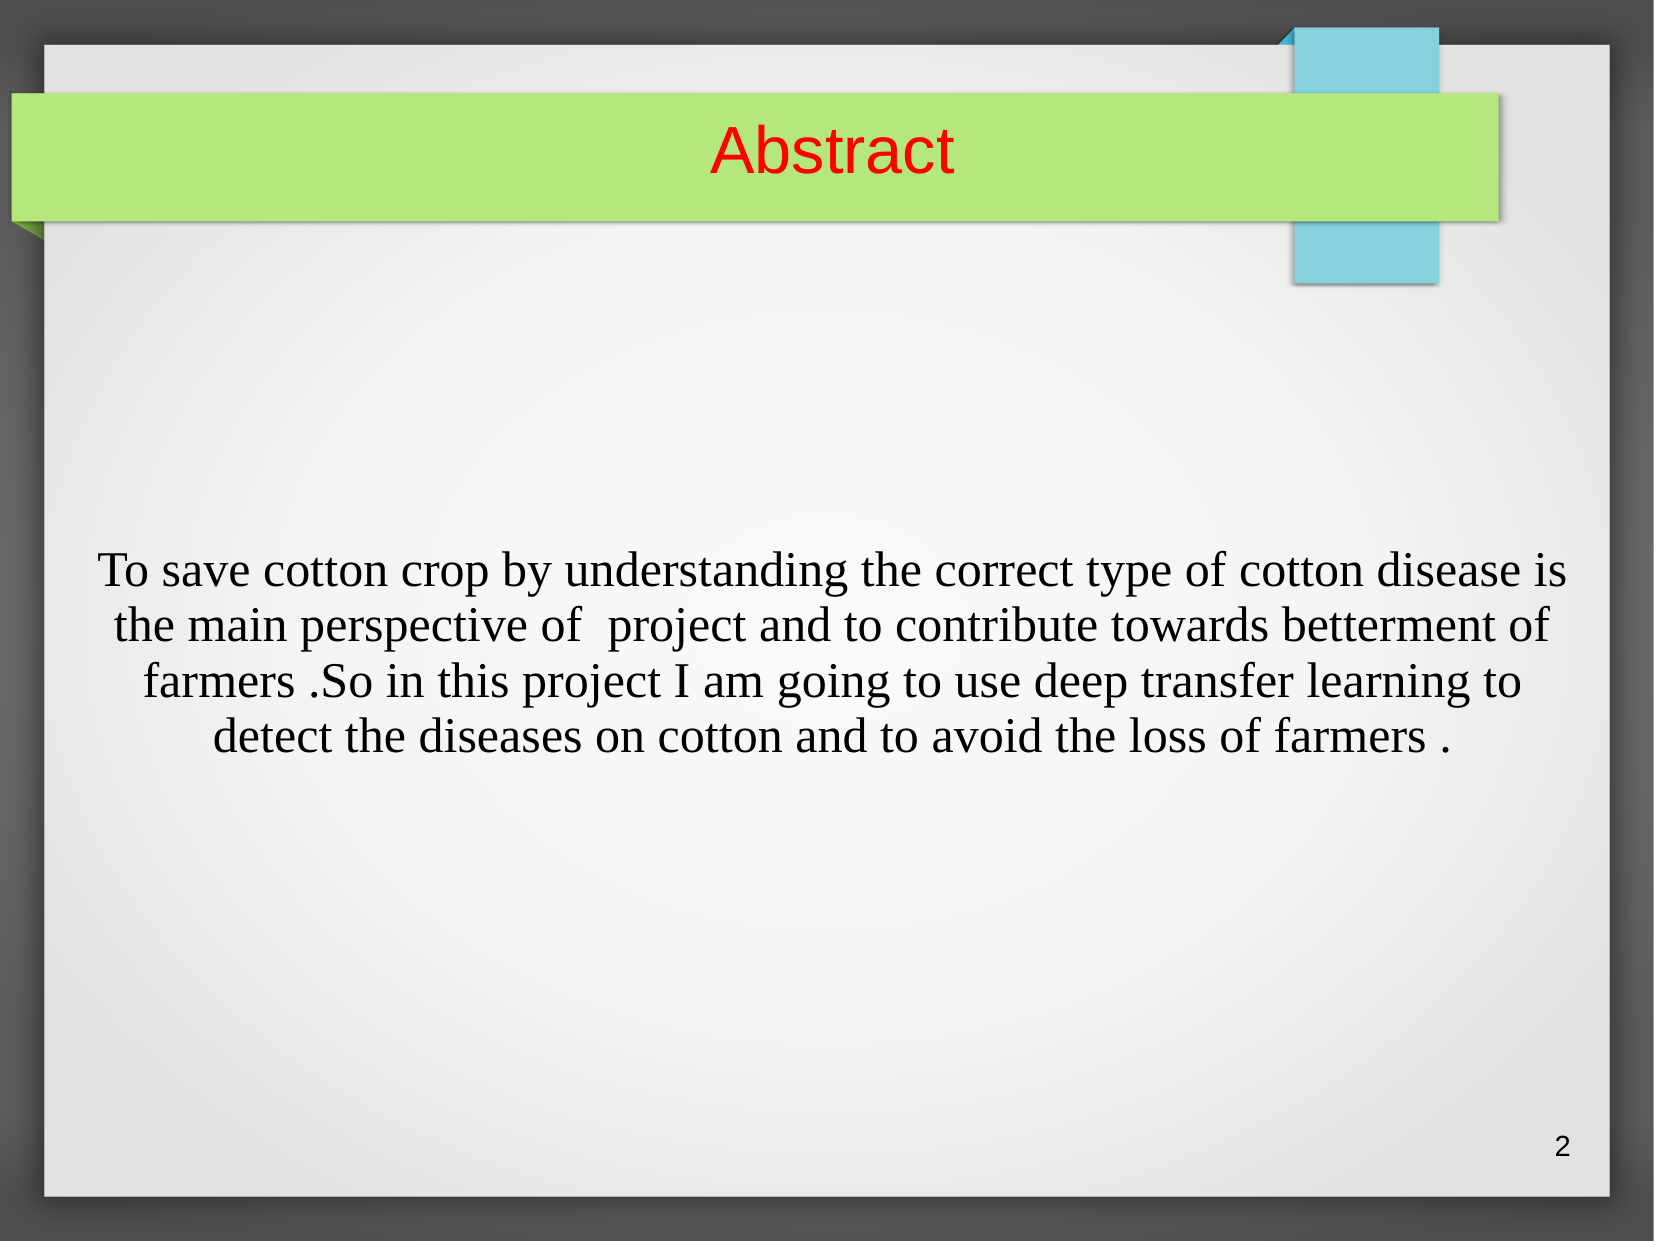

# Abstract
To save cotton crop by understanding the correct type of cotton disease is the main perspective of project and to contribute towards betterment of farmers .So in this project I am going to use deep transfer learning to detect the diseases on cotton and to avoid the loss of farmers .
2